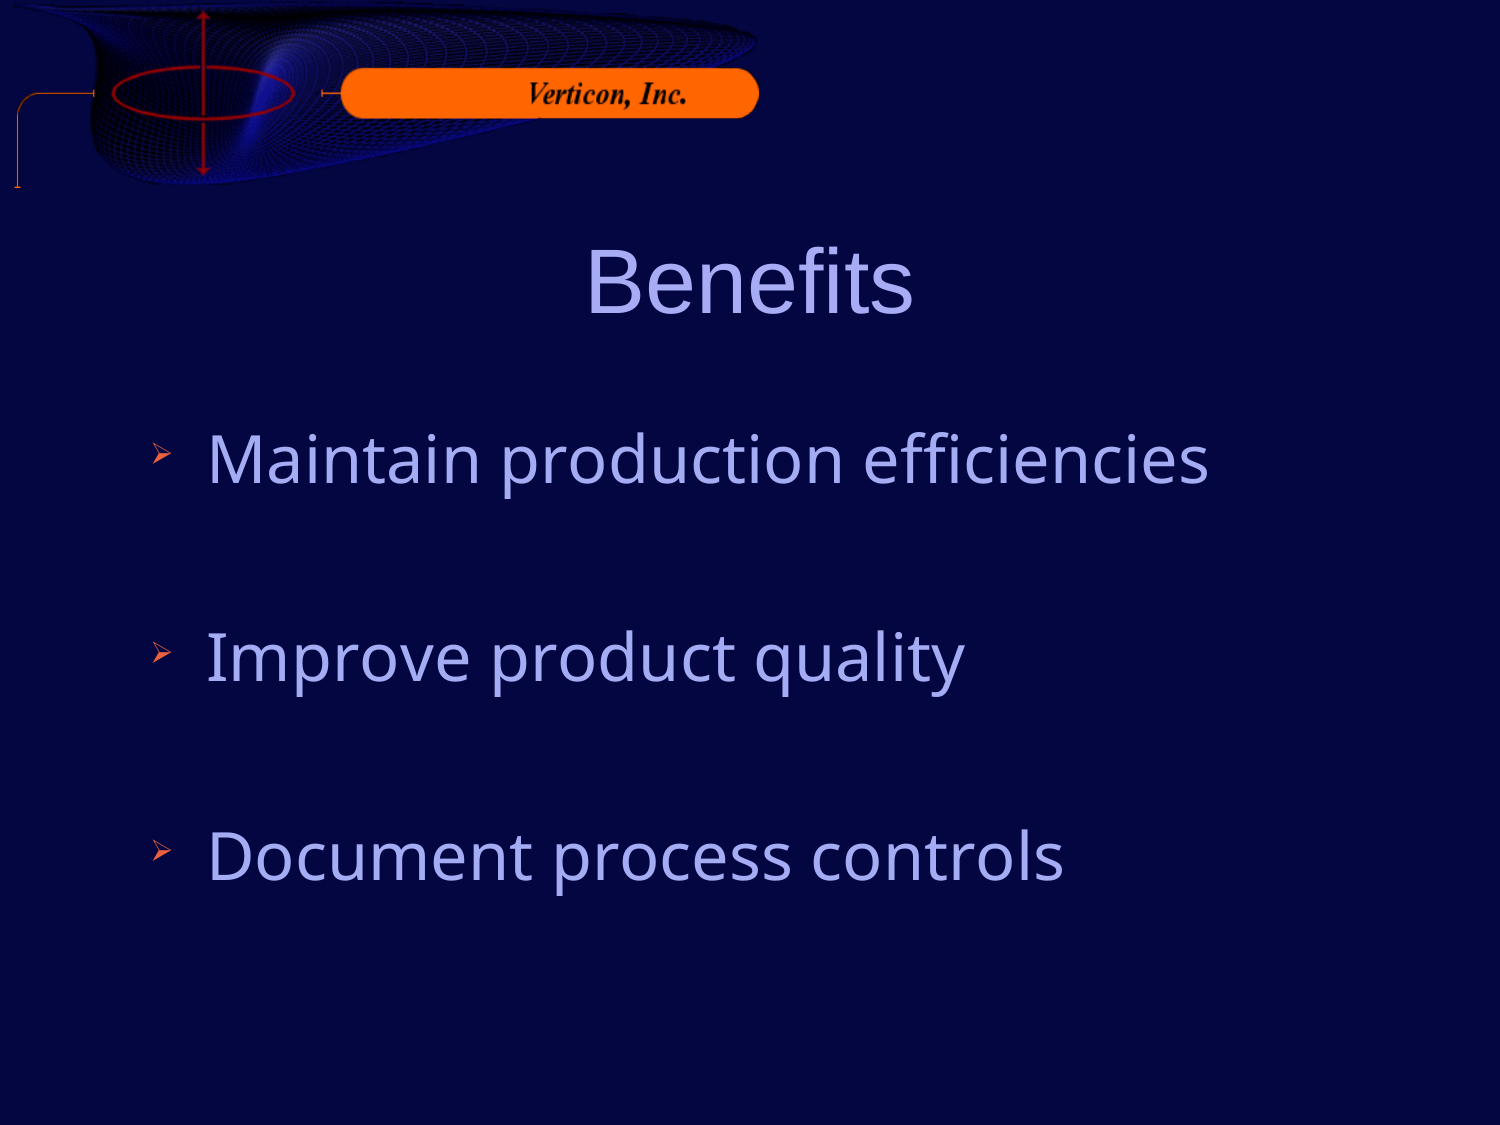

Benefits
# Maintain production efficiencies
Improve product quality
Document process controls